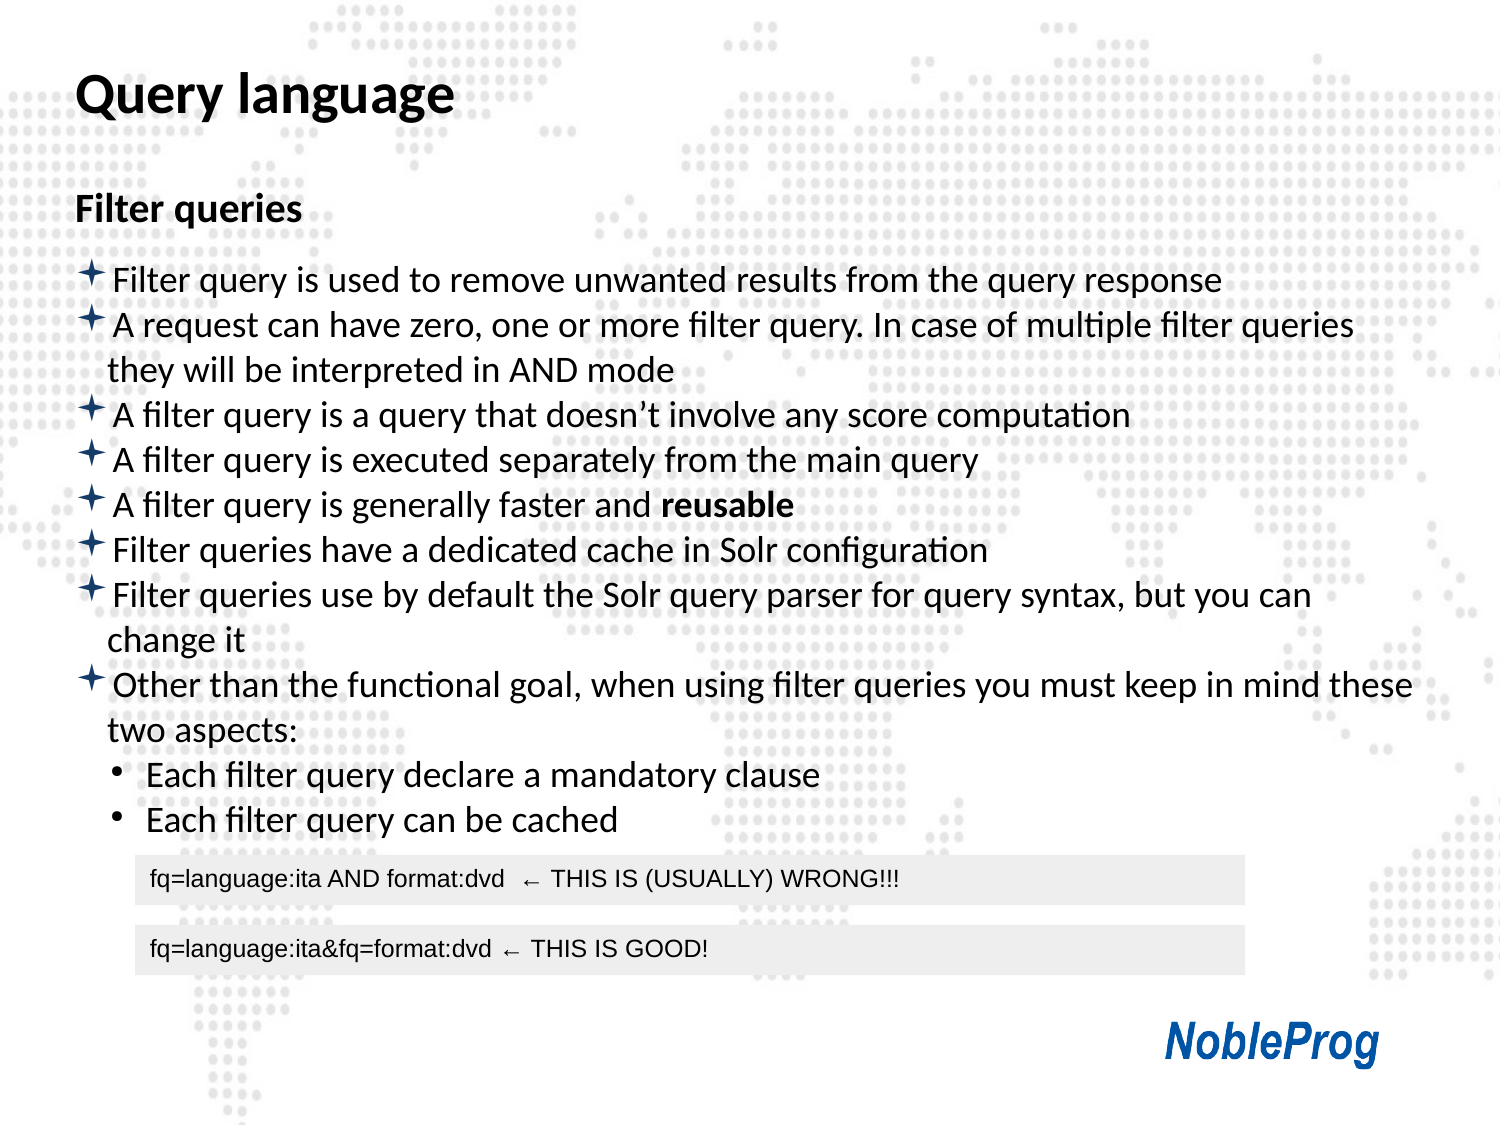

Query language
Filter queries
Filter query is used to remove unwanted results from the query response
A request can have zero, one or more filter query. In case of multiple filter queries they will be interpreted in AND mode
A filter query is a query that doesn’t involve any score computation
A filter query is executed separately from the main query
A filter query is generally faster and reusable
Filter queries have a dedicated cache in Solr configuration
Filter queries use by default the Solr query parser for query syntax, but you can change it
Other than the functional goal, when using filter queries you must keep in mind these two aspects:
Each filter query declare a mandatory clause
Each filter query can be cached
fq=language:ita AND format:dvd ← THIS IS (USUALLY) WRONG!!!
fq=language:ita&fq=format:dvd ← THIS IS GOOD!